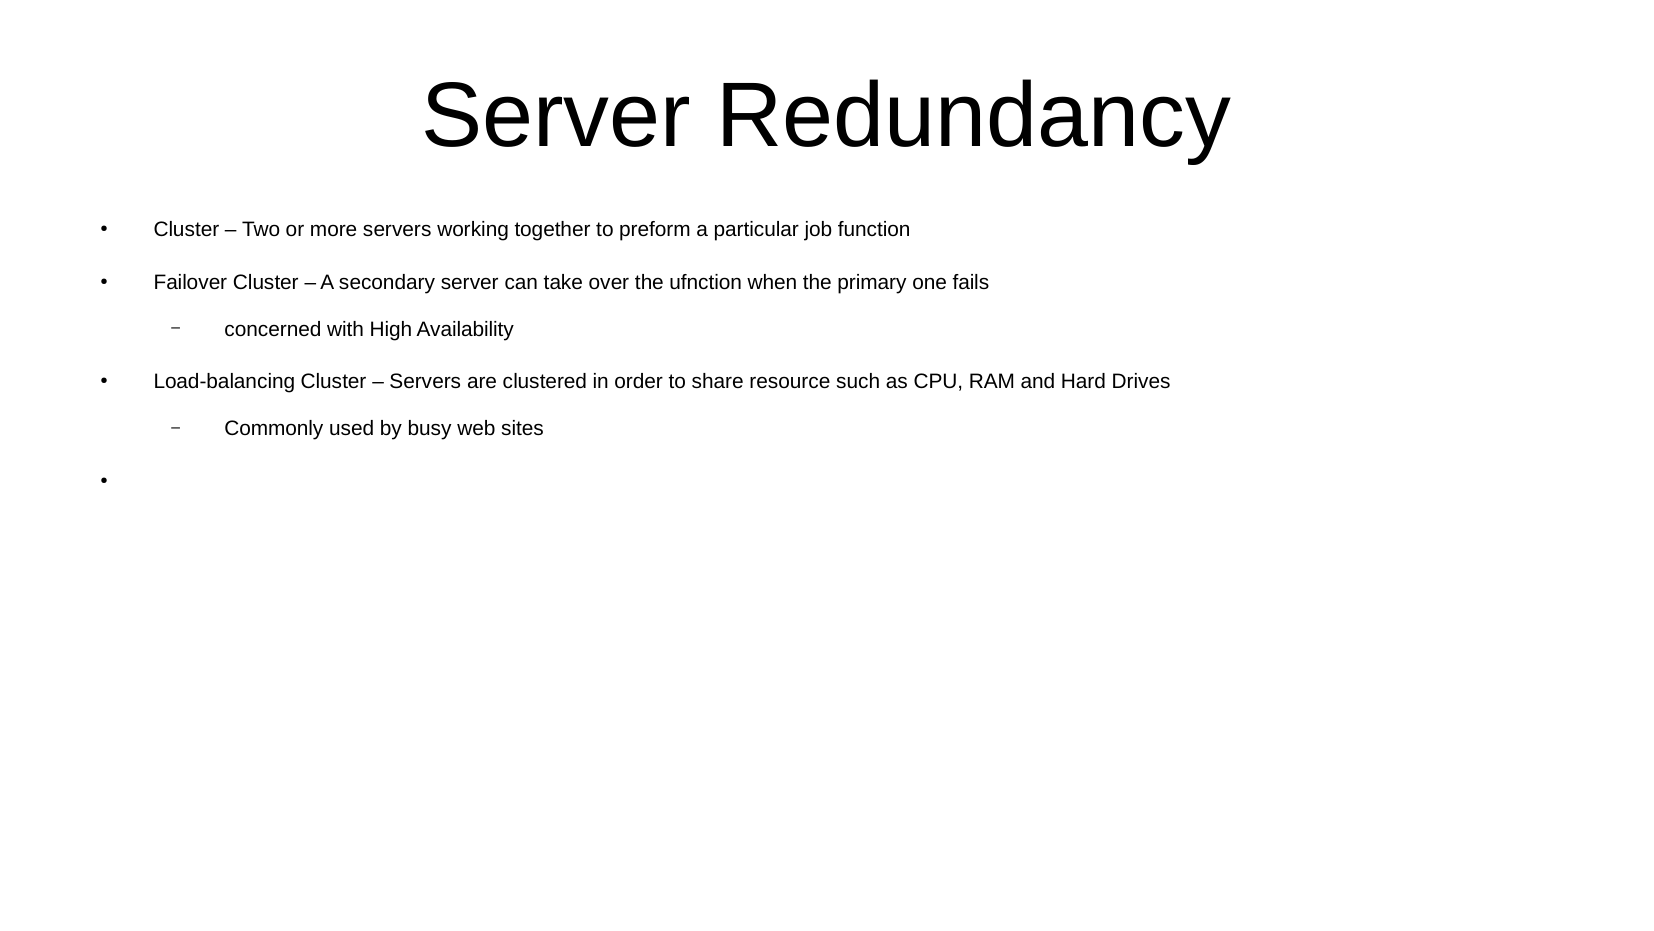

# Server Redundancy
Cluster – Two or more servers working together to preform a particular job function
Failover Cluster – A secondary server can take over the ufnction when the primary one fails
concerned with High Availability
Load-balancing Cluster – Servers are clustered in order to share resource such as CPU, RAM and Hard Drives
Commonly used by busy web sites